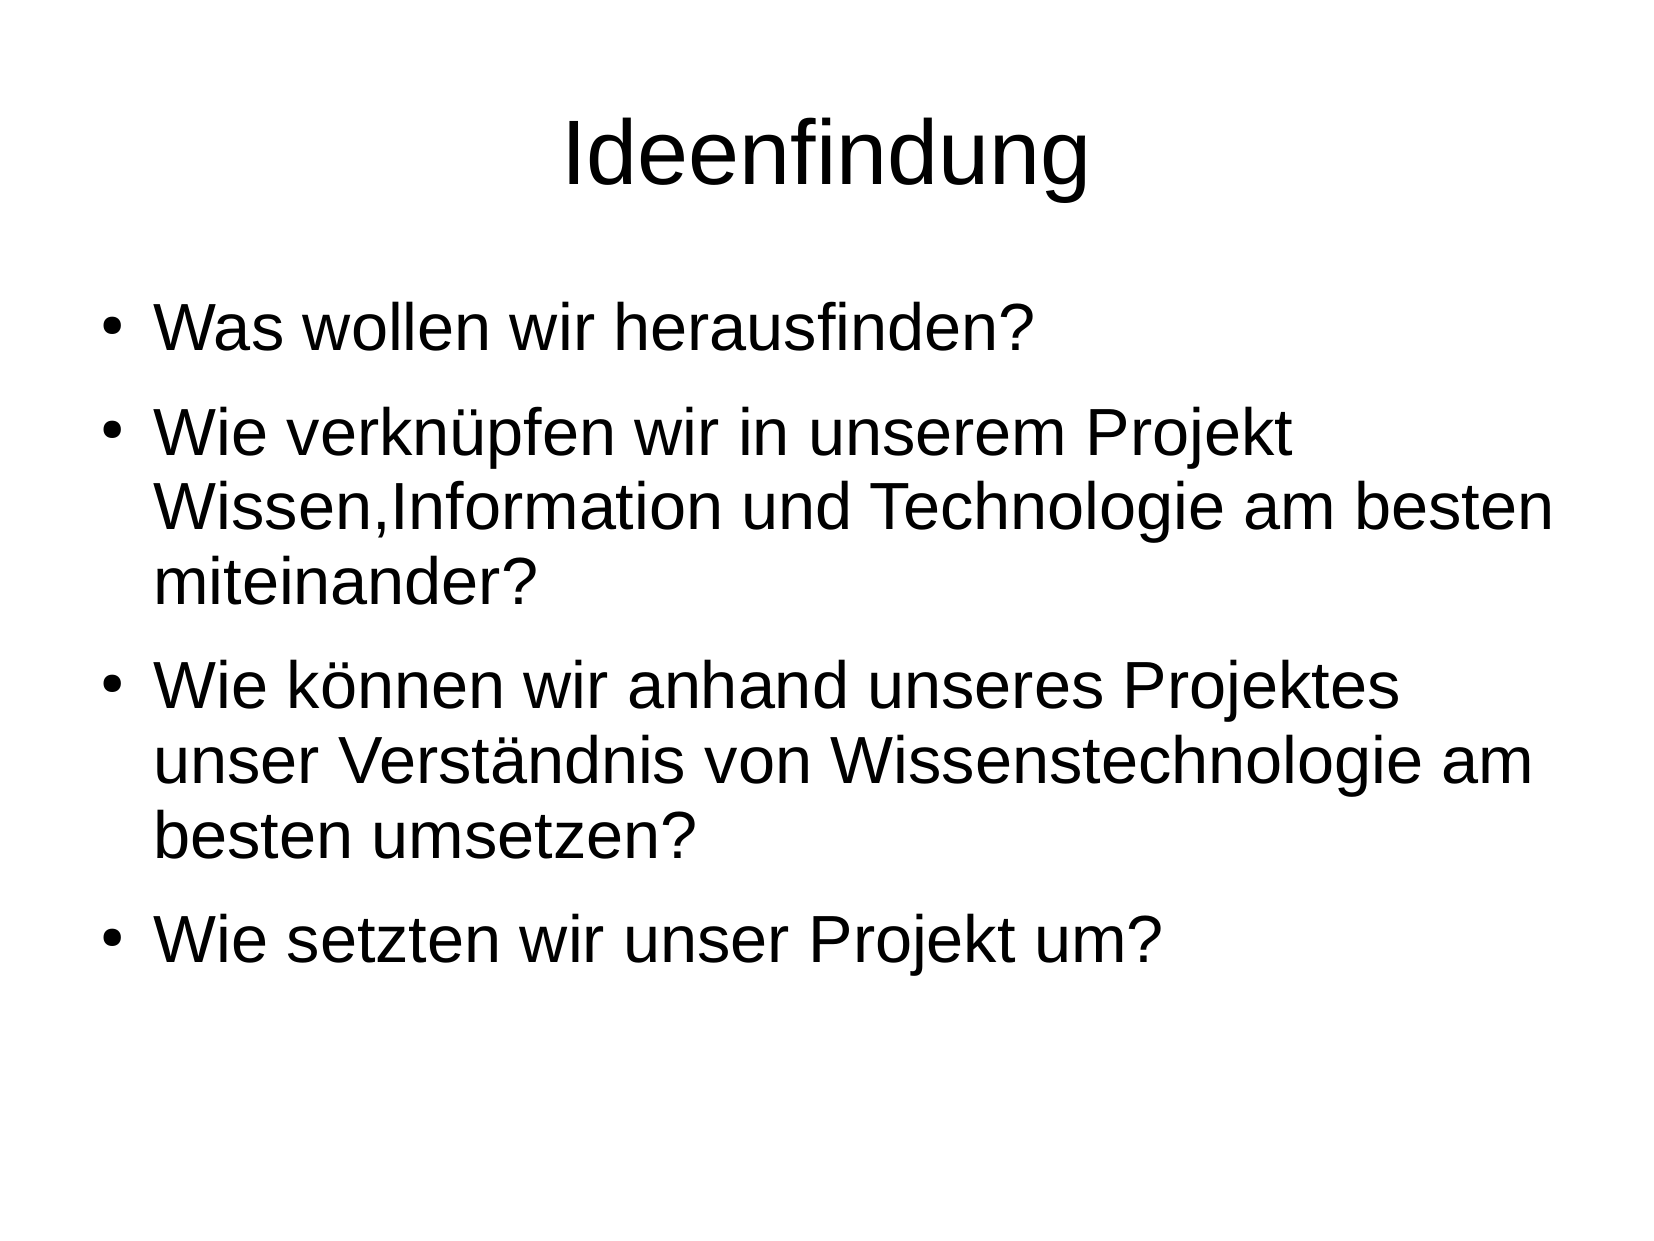

# Ideenfindung
Was wollen wir herausfinden?
Wie verknüpfen wir in unserem Projekt Wissen,Information und Technologie am besten miteinander?
Wie können wir anhand unseres Projektes unser Verständnis von Wissenstechnologie am besten umsetzen?
Wie setzten wir unser Projekt um?